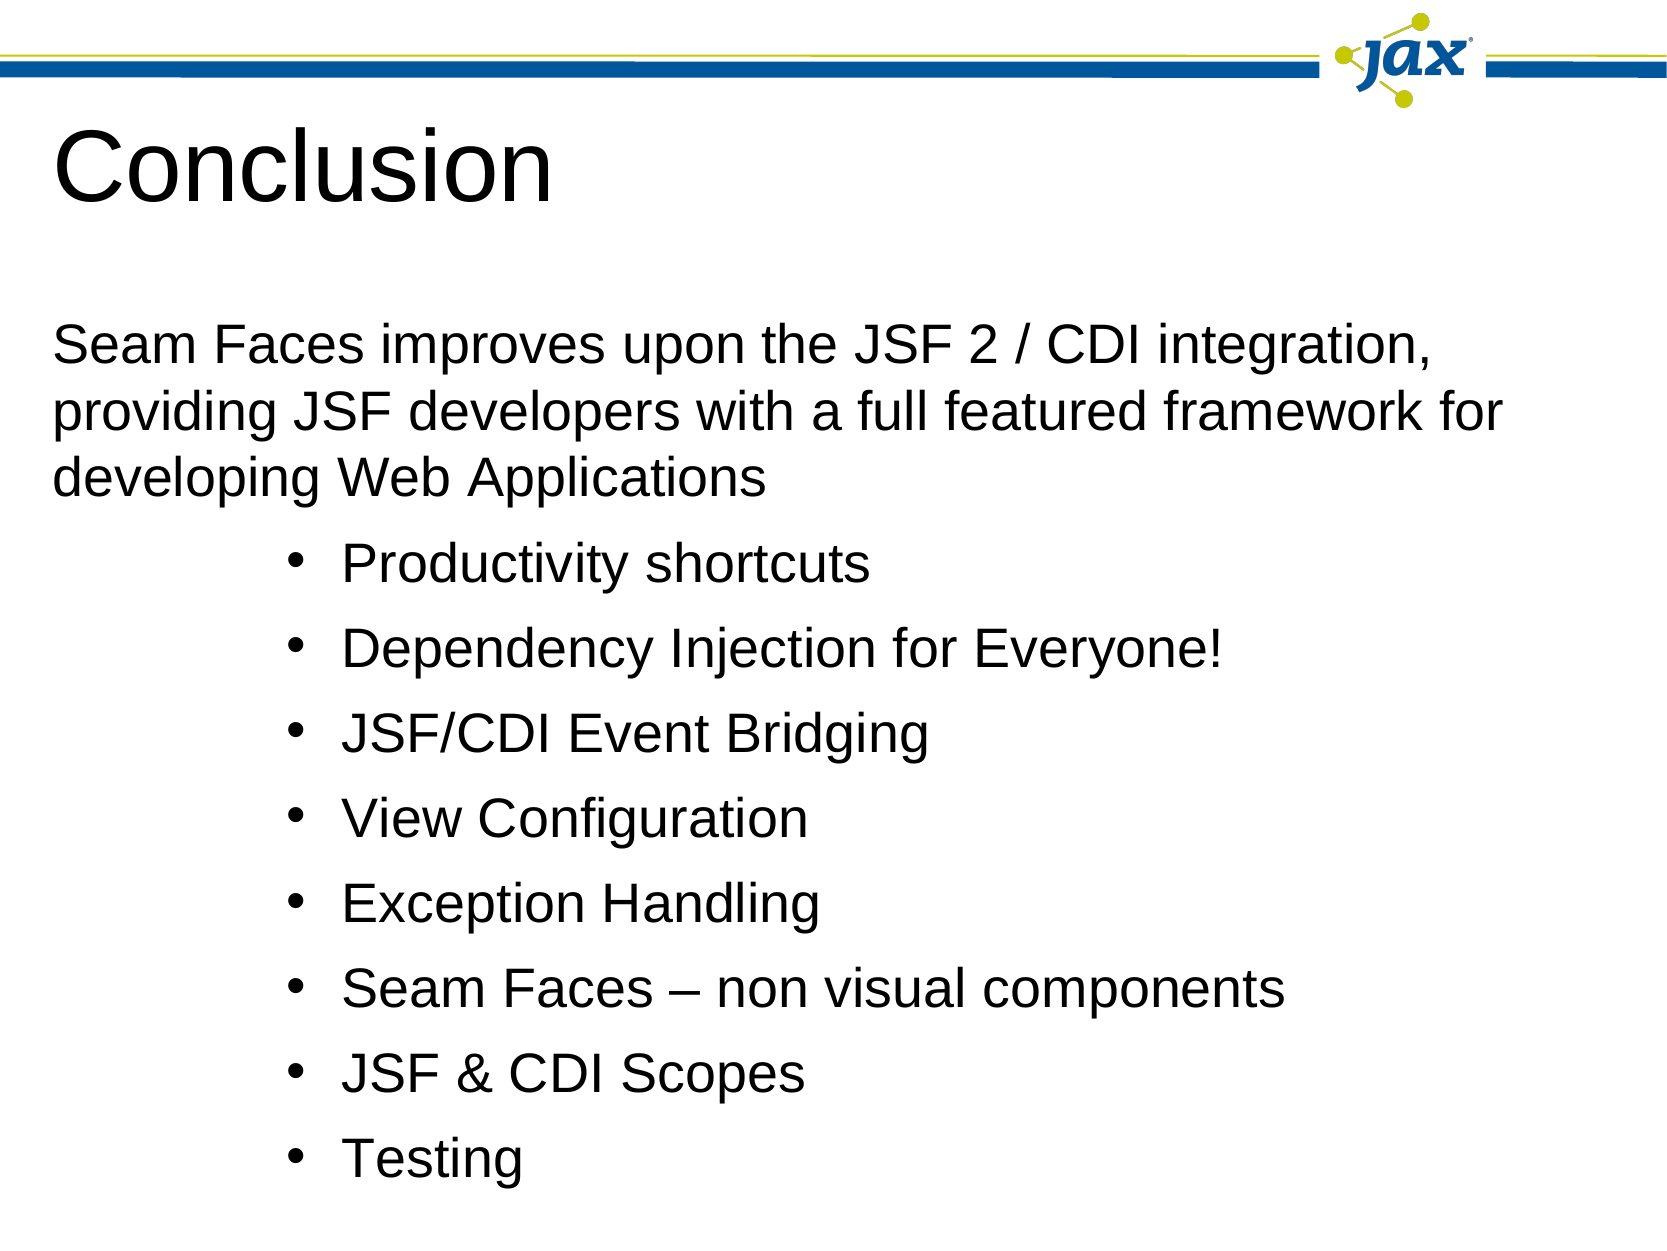

# Conclusion
Seam Faces improves upon the JSF 2 / CDI integration, providing JSF developers with a full featured framework for developing Web Applications
Productivity shortcuts
Dependency Injection for Everyone!
JSF/CDI Event Bridging
View Configuration
Exception Handling
Seam Faces – non visual components
JSF & CDI Scopes
Testing